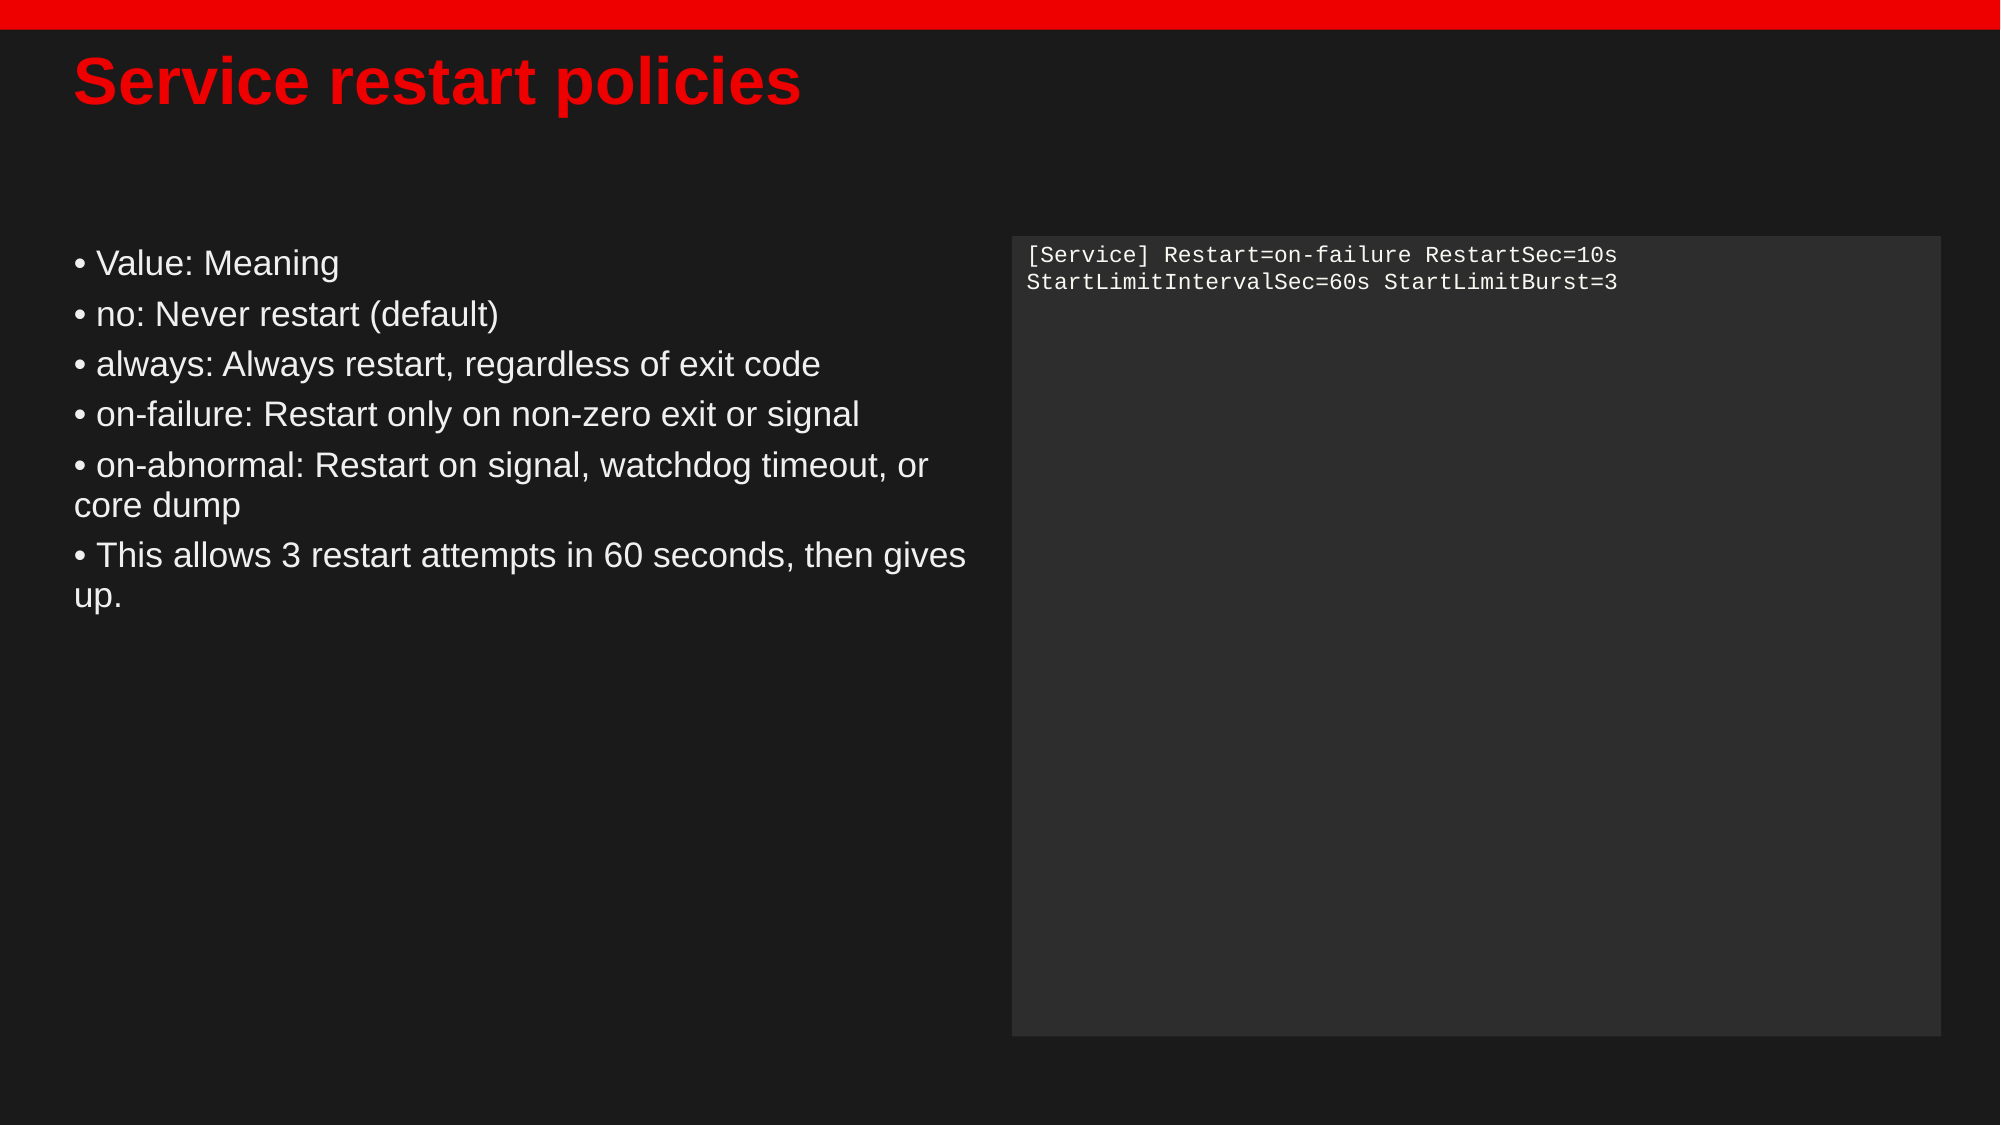

Service restart policies
• Value: Meaning
• no: Never restart (default)
• always: Always restart, regardless of exit code
• on-failure: Restart only on non-zero exit or signal
• on-abnormal: Restart on signal, watchdog timeout, or core dump
• This allows 3 restart attempts in 60 seconds, then gives up.
[Service] Restart=on-failure RestartSec=10s StartLimitIntervalSec=60s StartLimitBurst=3